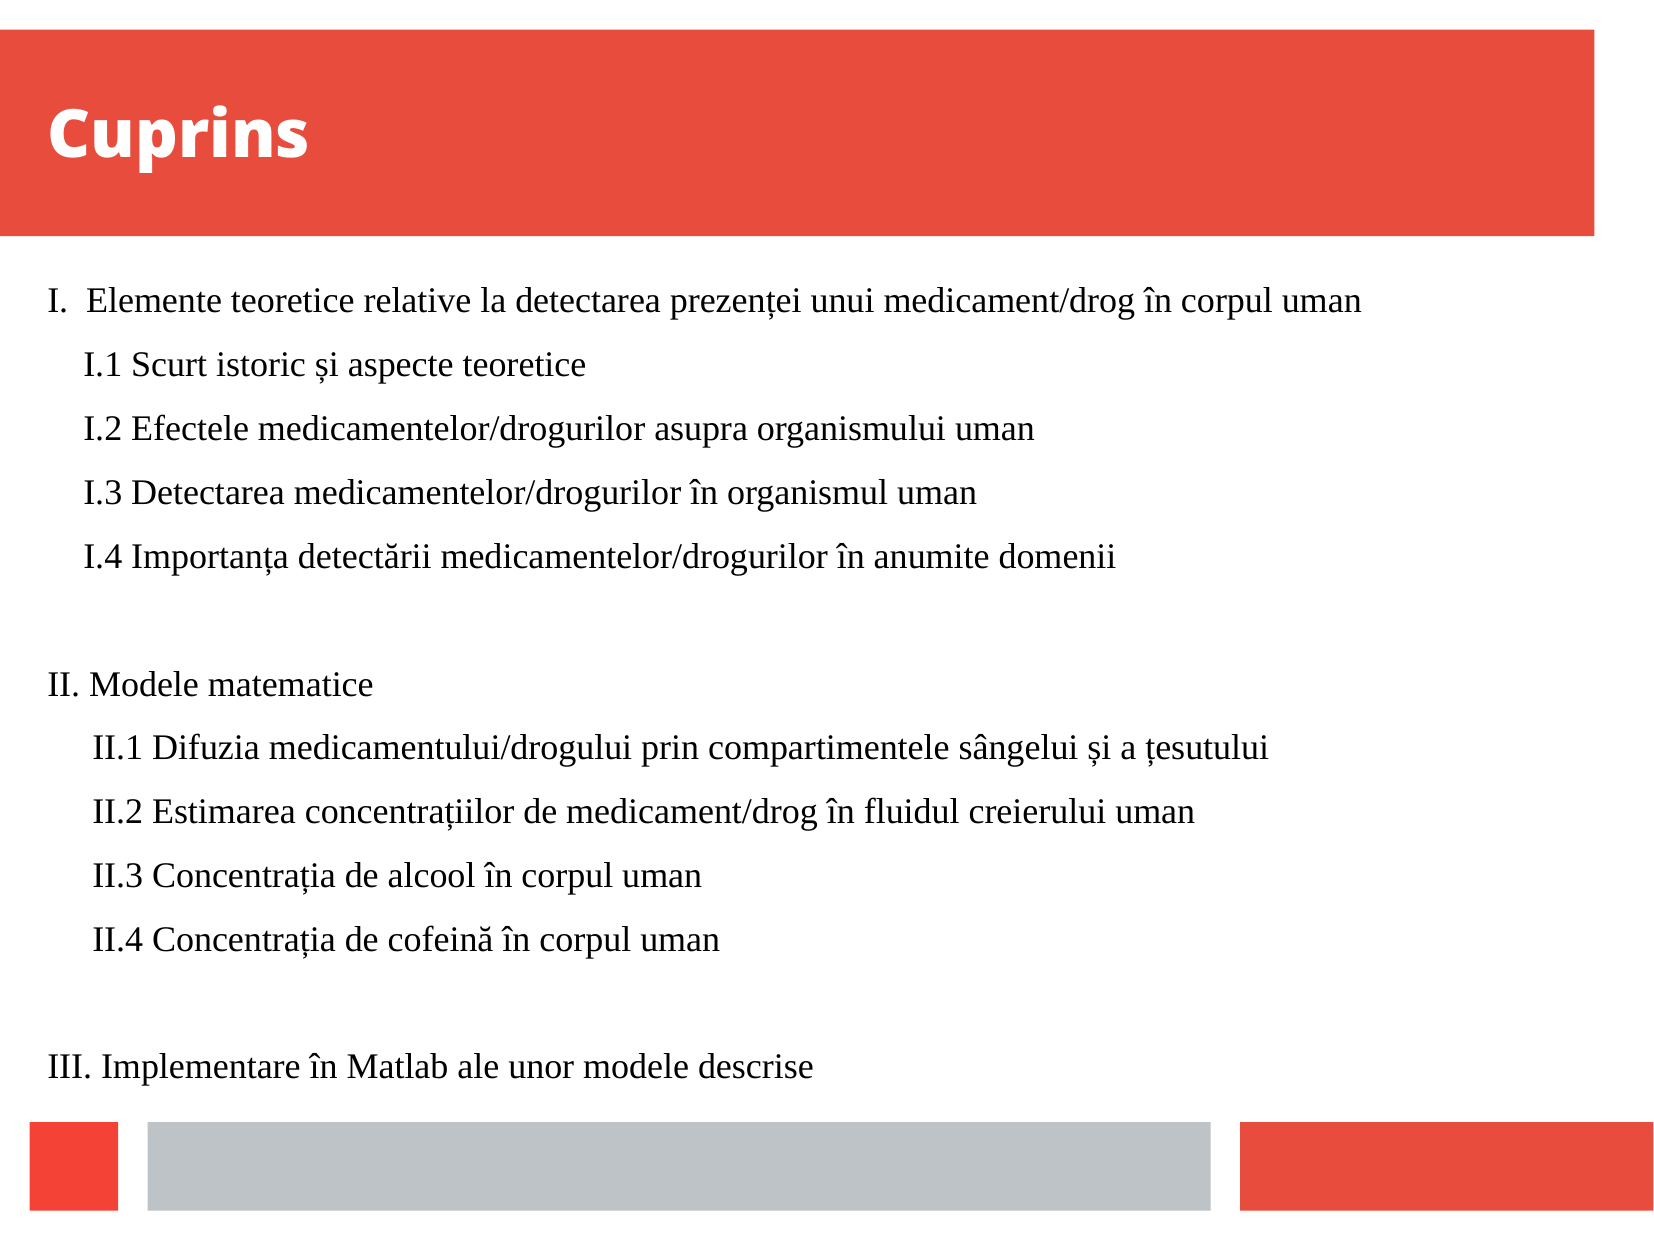

Cuprins
# I. Elemente teoretice relative la detectarea prezenței unui medicament/drog în corpul uman
 I.1 Scurt istoric și aspecte teoretice
 I.2 Efectele medicamentelor/drogurilor asupra organismului uman
 I.3 Detectarea medicamentelor/drogurilor în organismul uman
 I.4 Importanța detectării medicamentelor/drogurilor în anumite domenii
II. Modele matematice
 II.1 Difuzia medicamentului/drogului prin compartimentele sângelui și a țesutului
 II.2 Estimarea concentrațiilor de medicament/drog în fluidul creierului uman
 II.3 Concentrația de alcool în corpul uman
 II.4 Concentrația de cofeină în corpul uman
III. Implementare în Matlab ale unor modele descrise